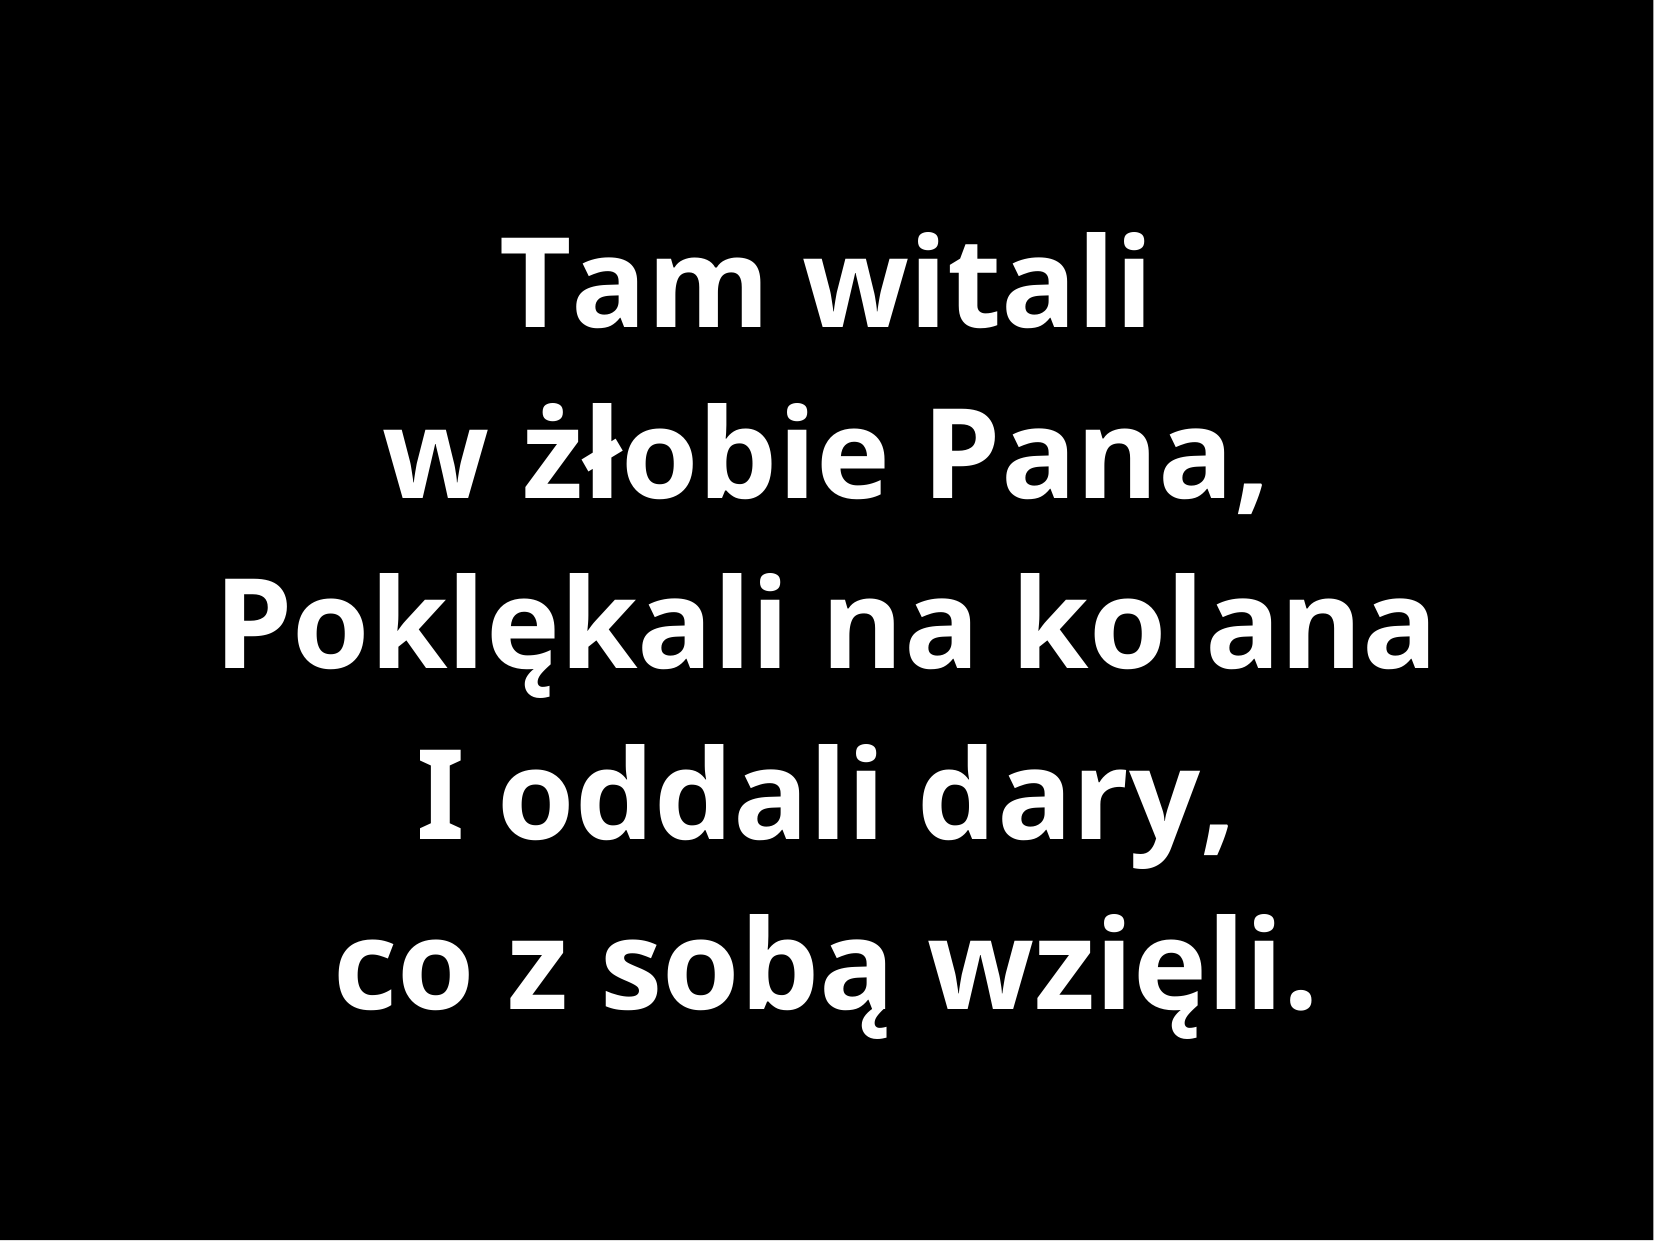

# Tam witali w żłobie Pana, Poklękali na kolana I oddali dary, co z sobą wzięli.